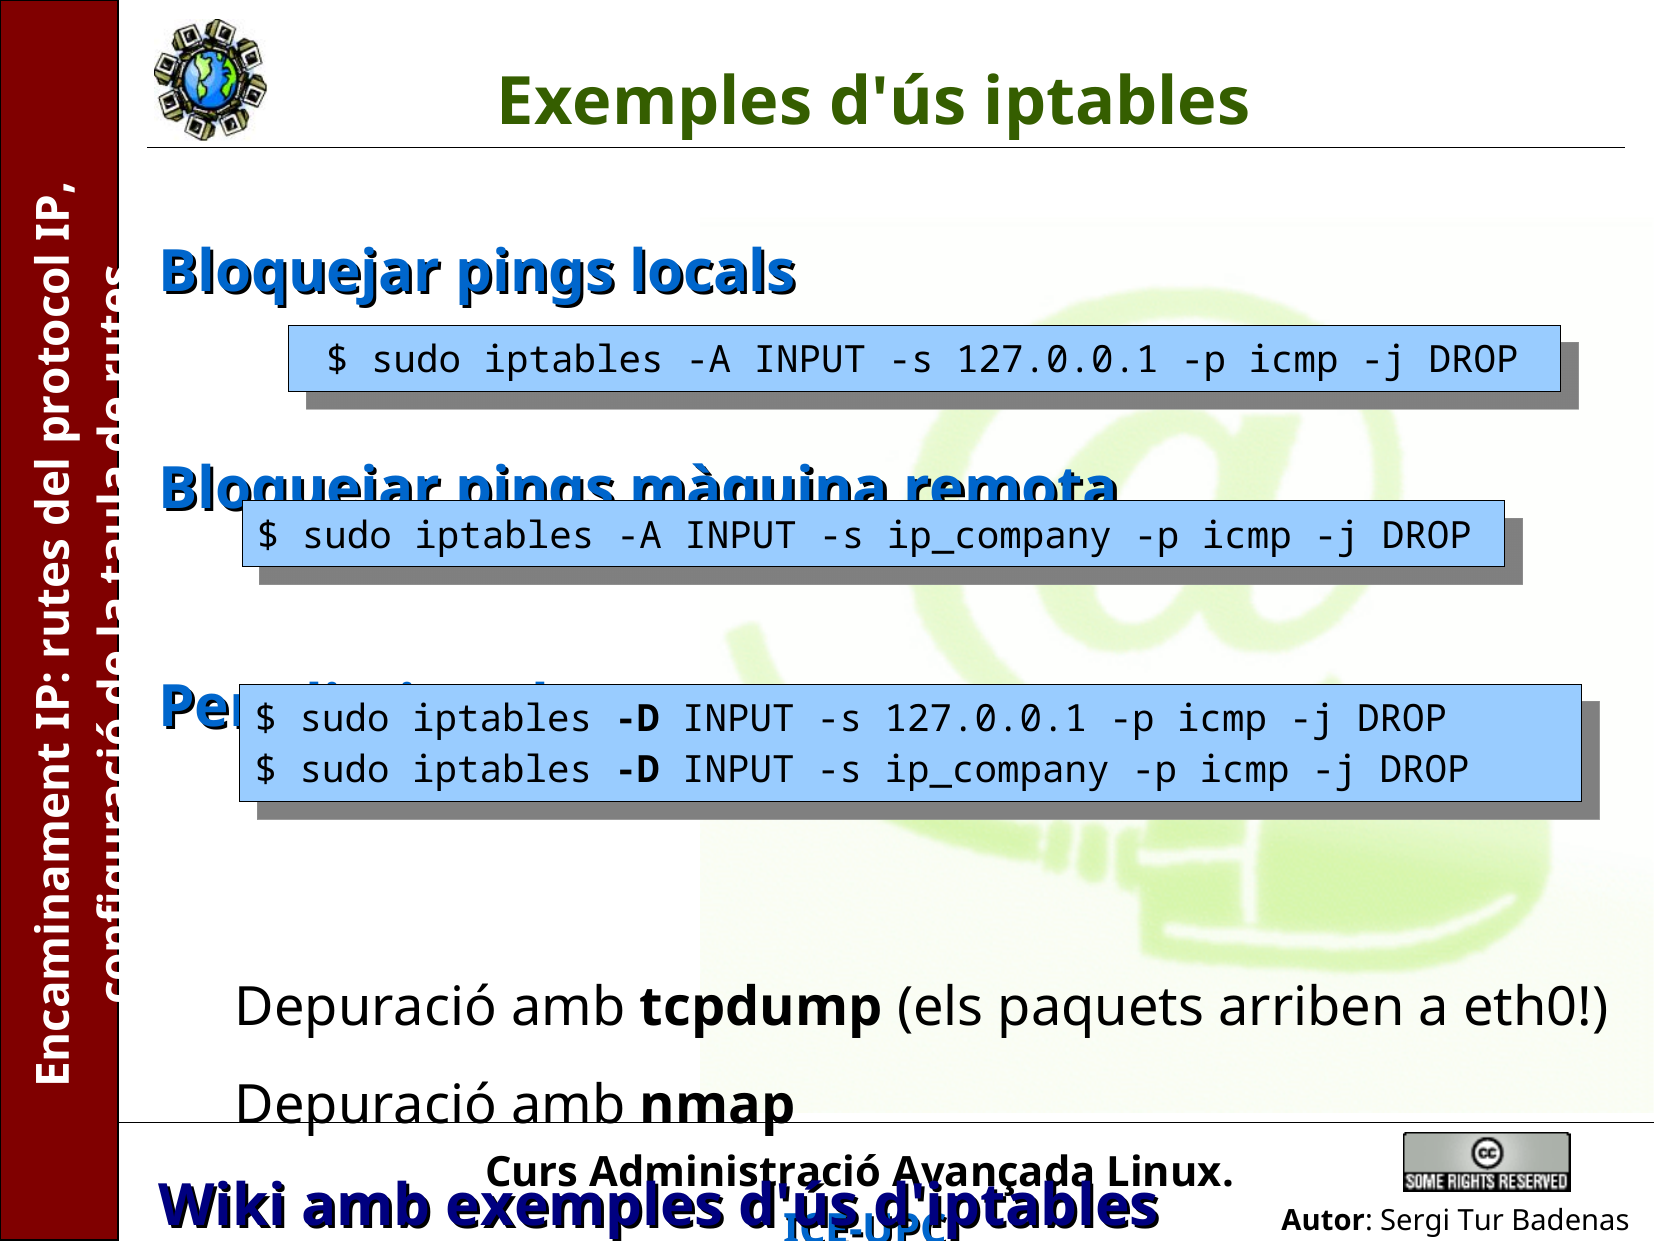

# Exemples d'ús iptables
Bloquejar pings locals
Bloquejar pings màquina remota
Per eliminar les normes:
Depuració amb tcpdump (els paquets arriben a eth0!)
Depuració amb nmap
Wiki amb exemples d'ús d'iptables
 $ sudo iptables -A INPUT -s 127.0.0.1 -p icmp -j DROP
$ sudo iptables -A INPUT -s ip_company -p icmp -j DROP
$ sudo iptables -D INPUT -s 127.0.0.1 -p icmp -j DROP
$ sudo iptables -D INPUT -s ip_company -p icmp -j DROP